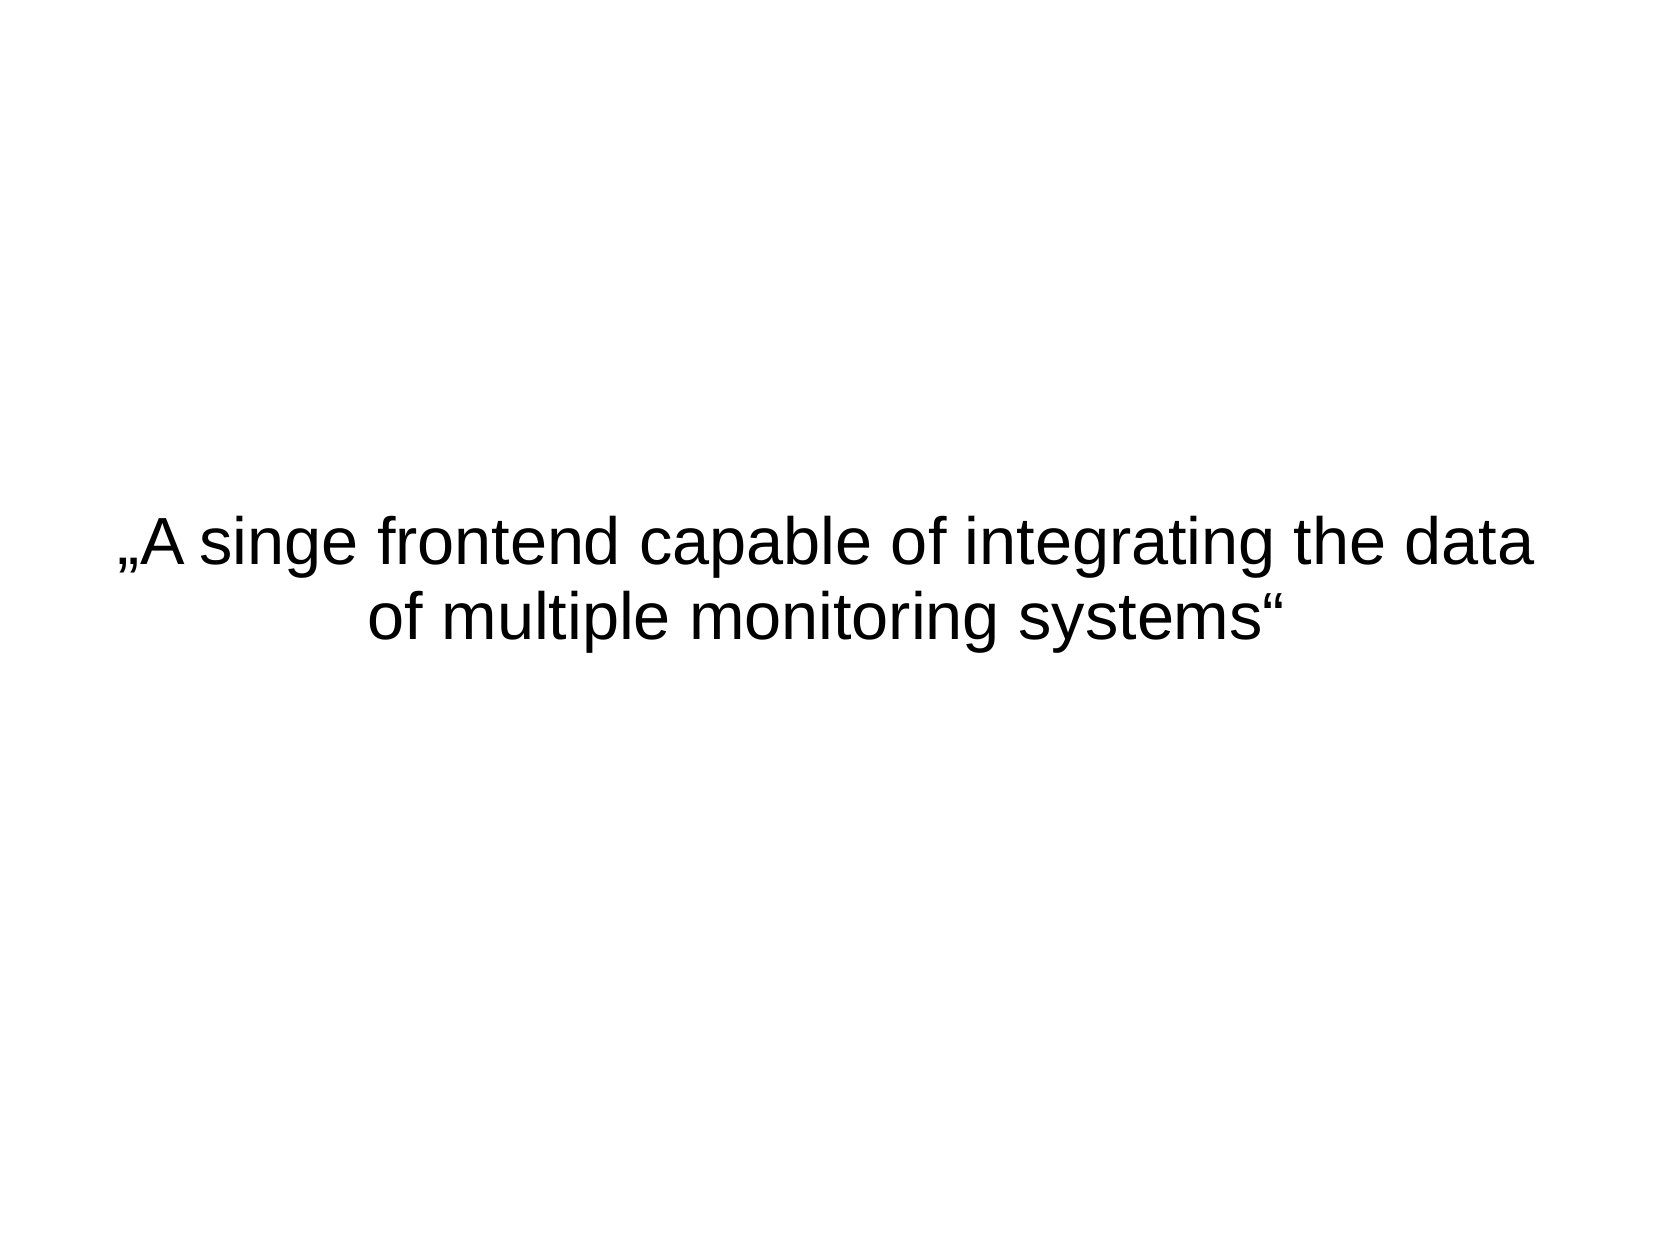

# „A singe frontend capable of integrating the data of multiple monitoring systems“